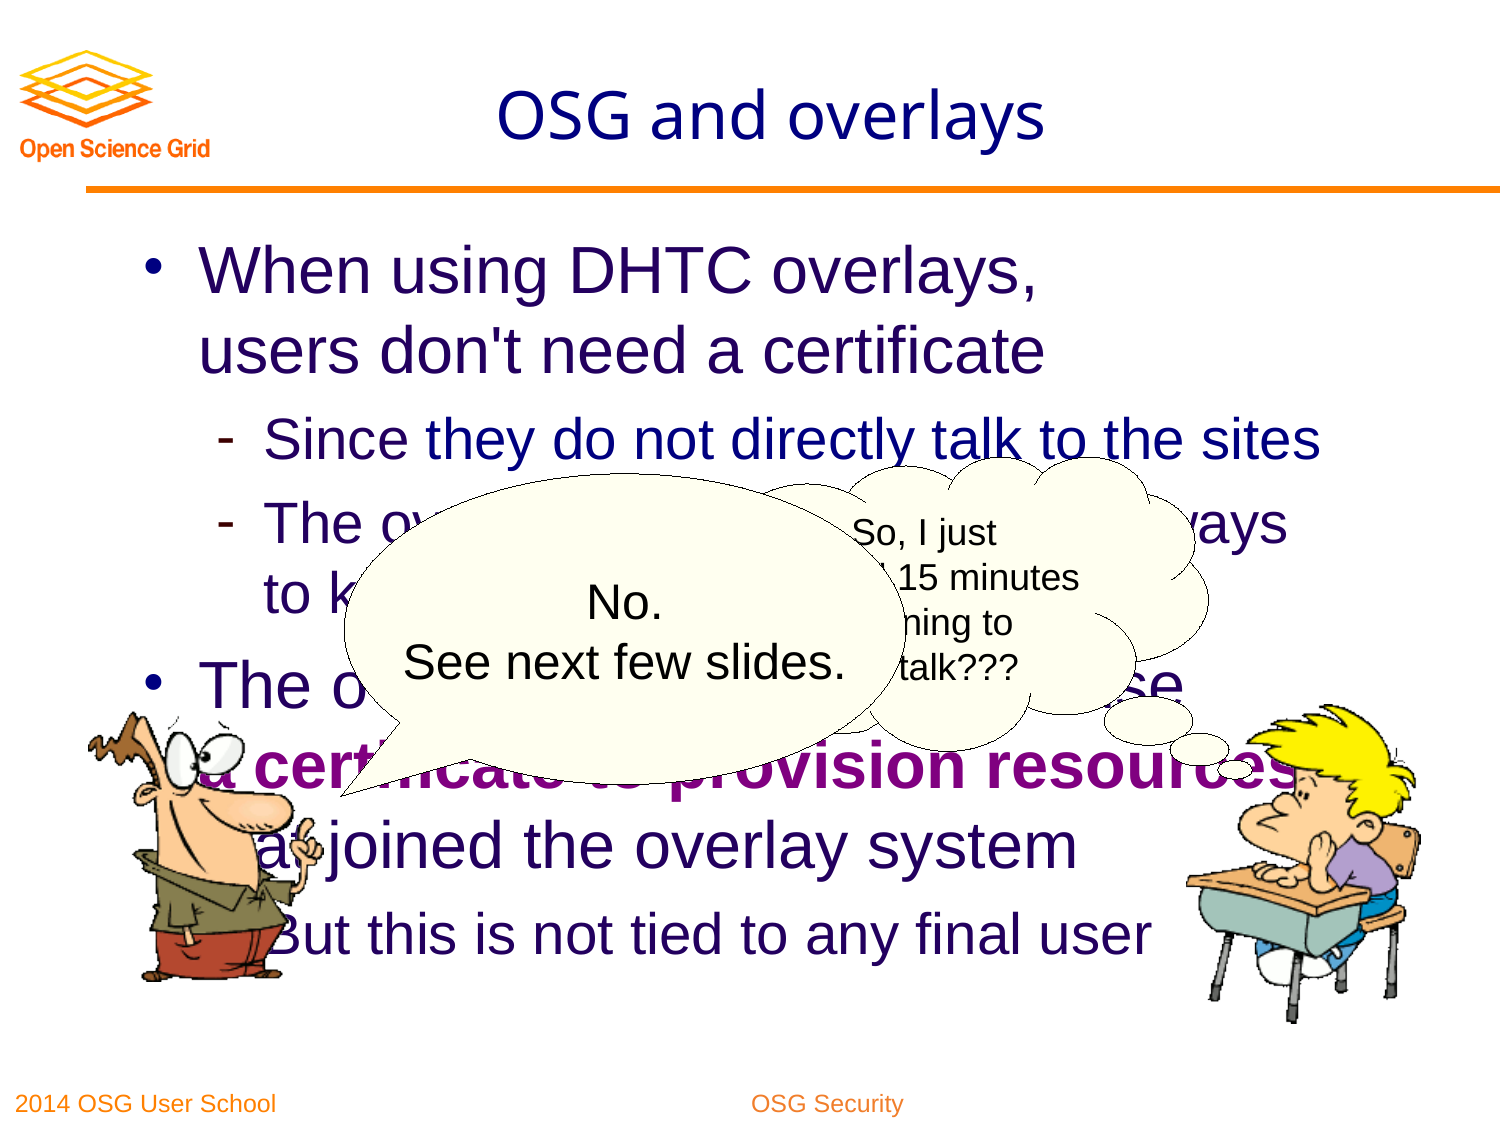

# OSG and overlays
When using DHTC overlays,
users don't need a certificate
Since they do not directly talk to the sites
The overlay system can use other ways to keep track of its users
The overlay administrator will use a certificate to provision resources
that joined the overlay system
But this is not tied to any final user
So, I just
wasted 15 minutes
listening to
this talk???
No.
See next few slides.